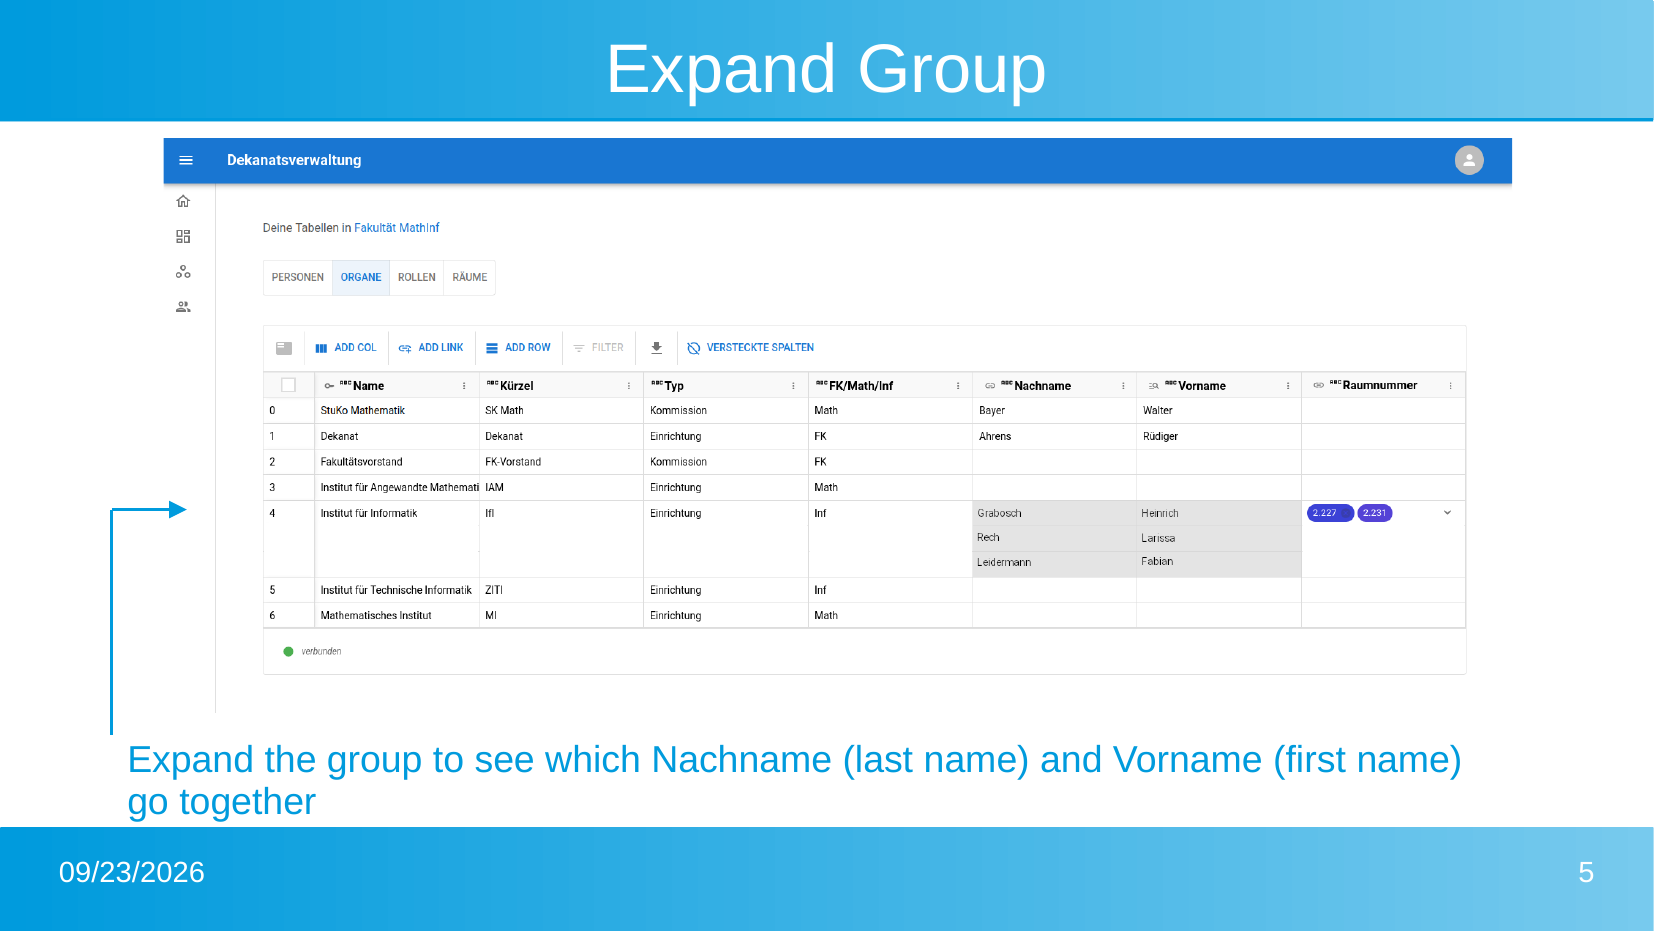

# Expand Group
Expand the group to see which Nachname (last name) and Vorname (first name) go together
5